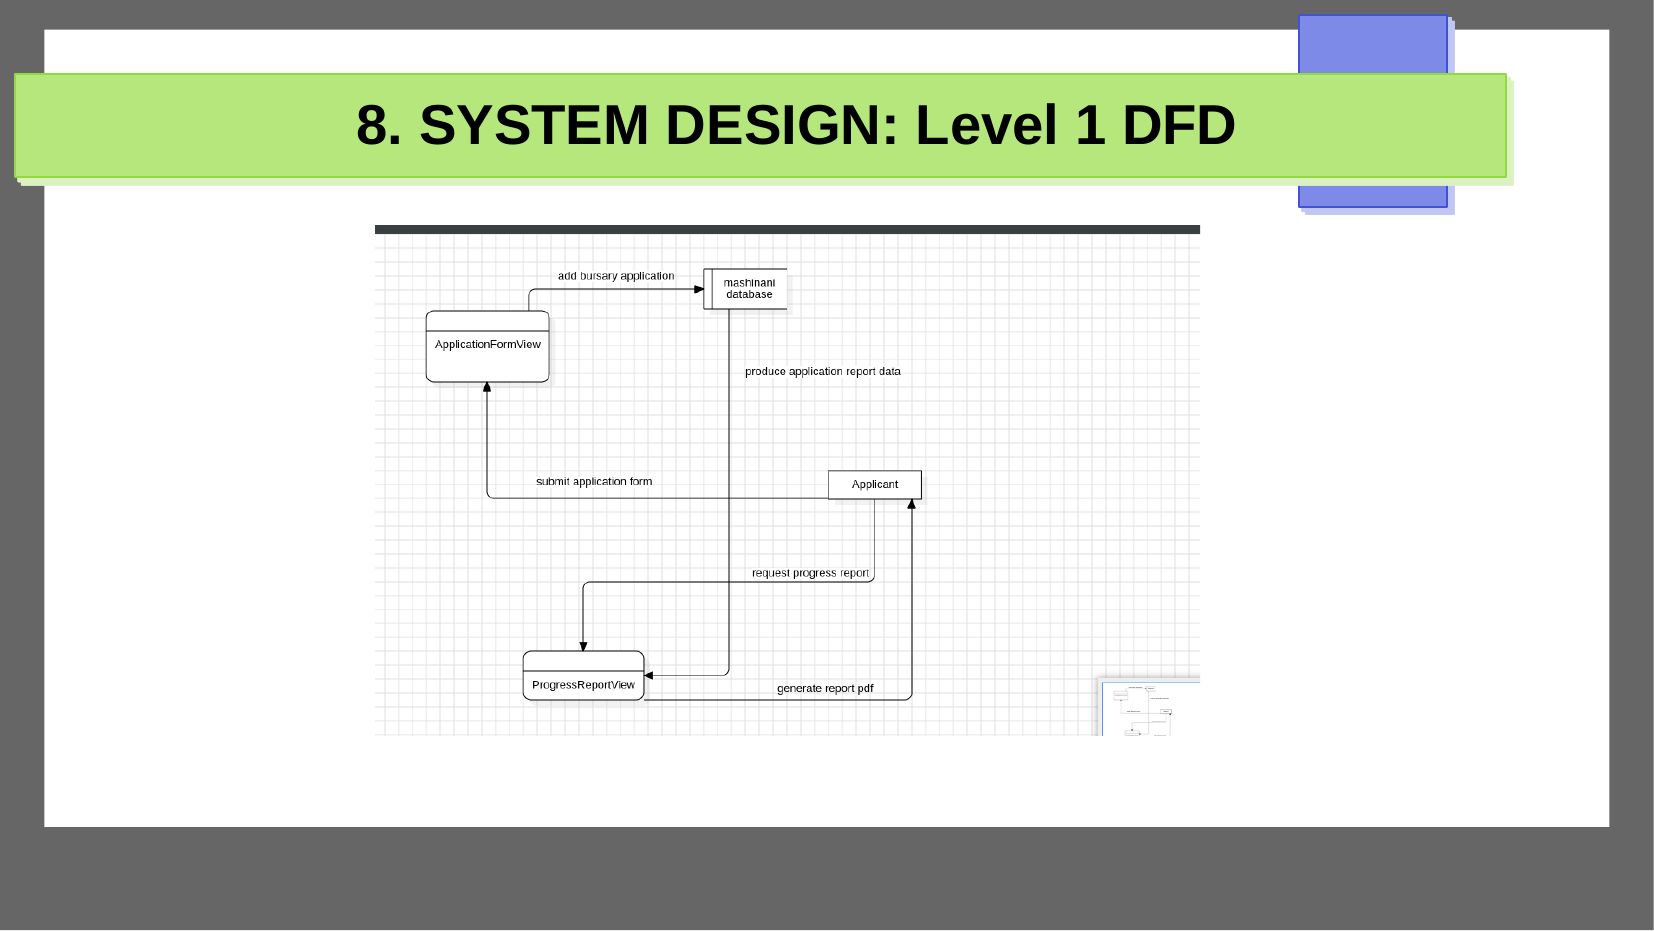

# 8. SYSTEM DESIGN: Level 1 DFD